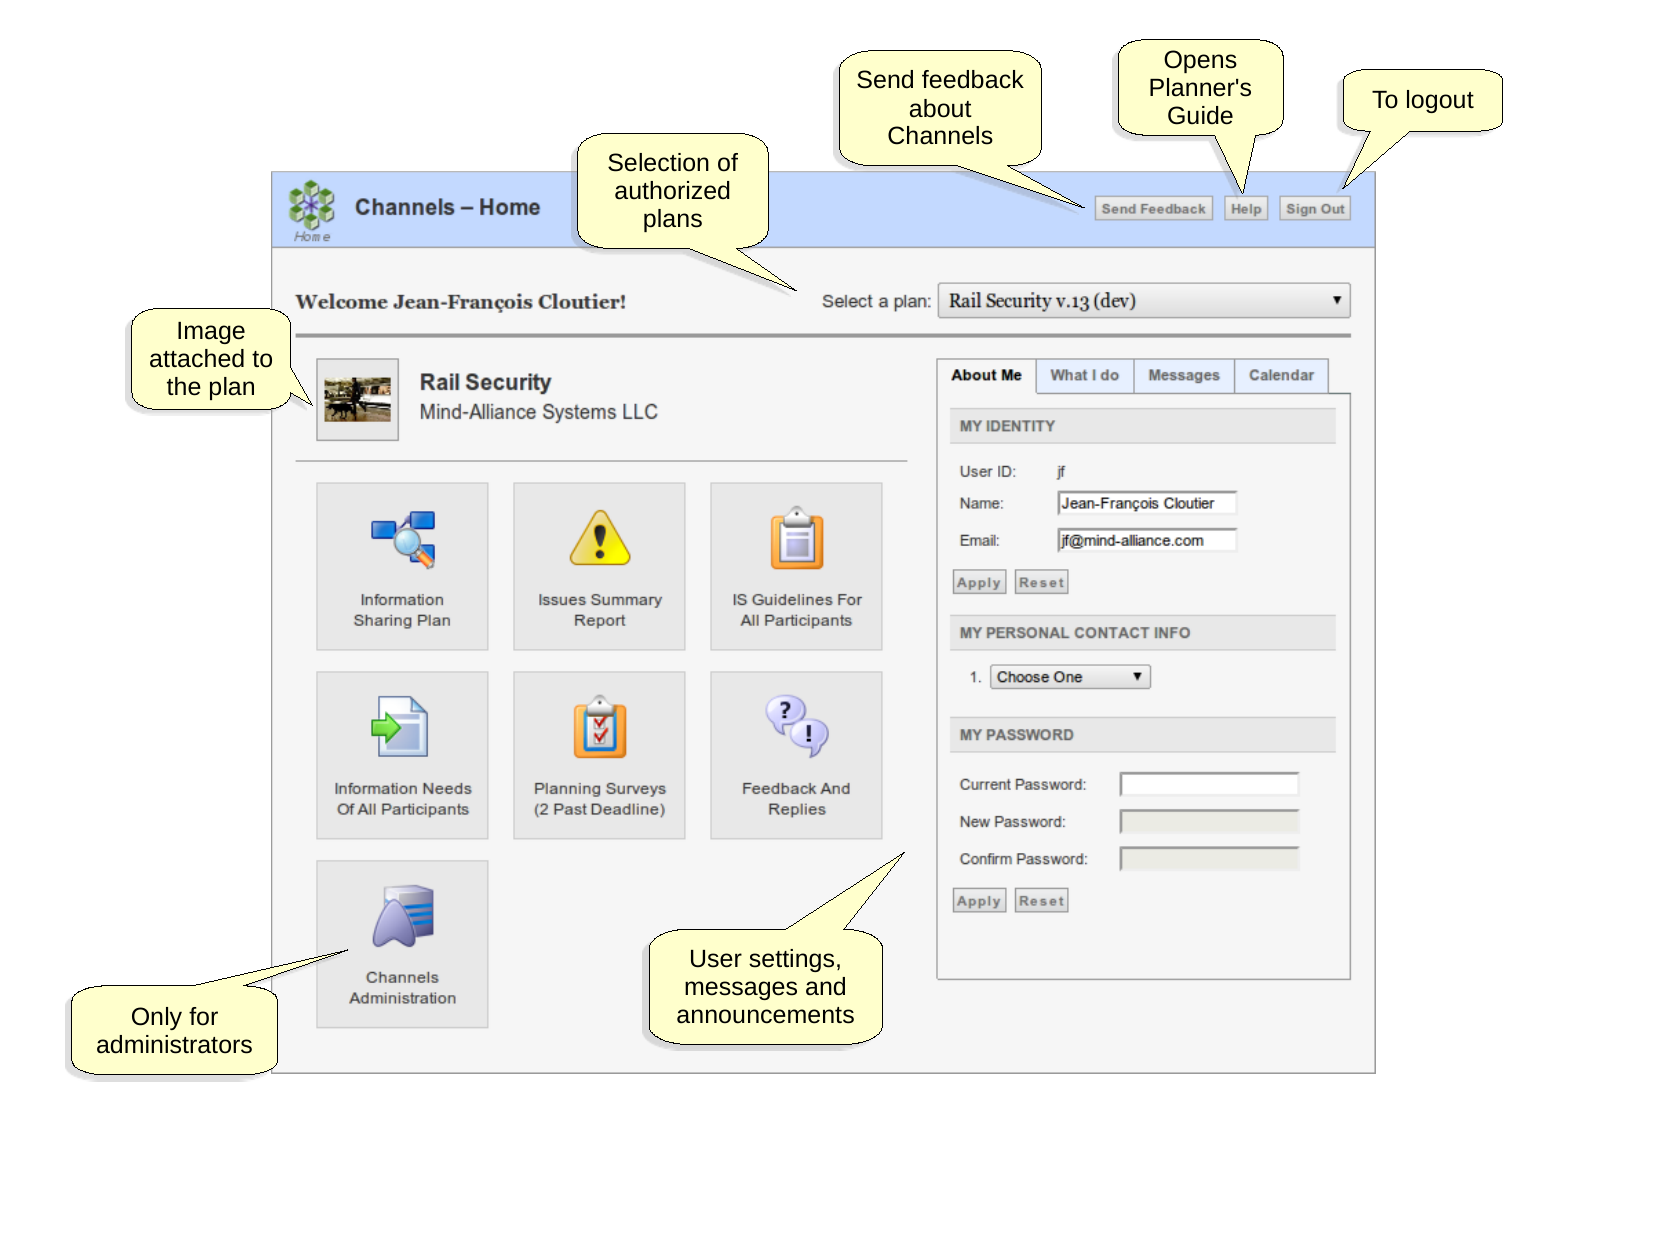

Opens Planner's Guide
Send feedback about Channels
To logout
Selection of authorized plans
Image attached to the plan
User settings, messages and announcements
Only for administrators